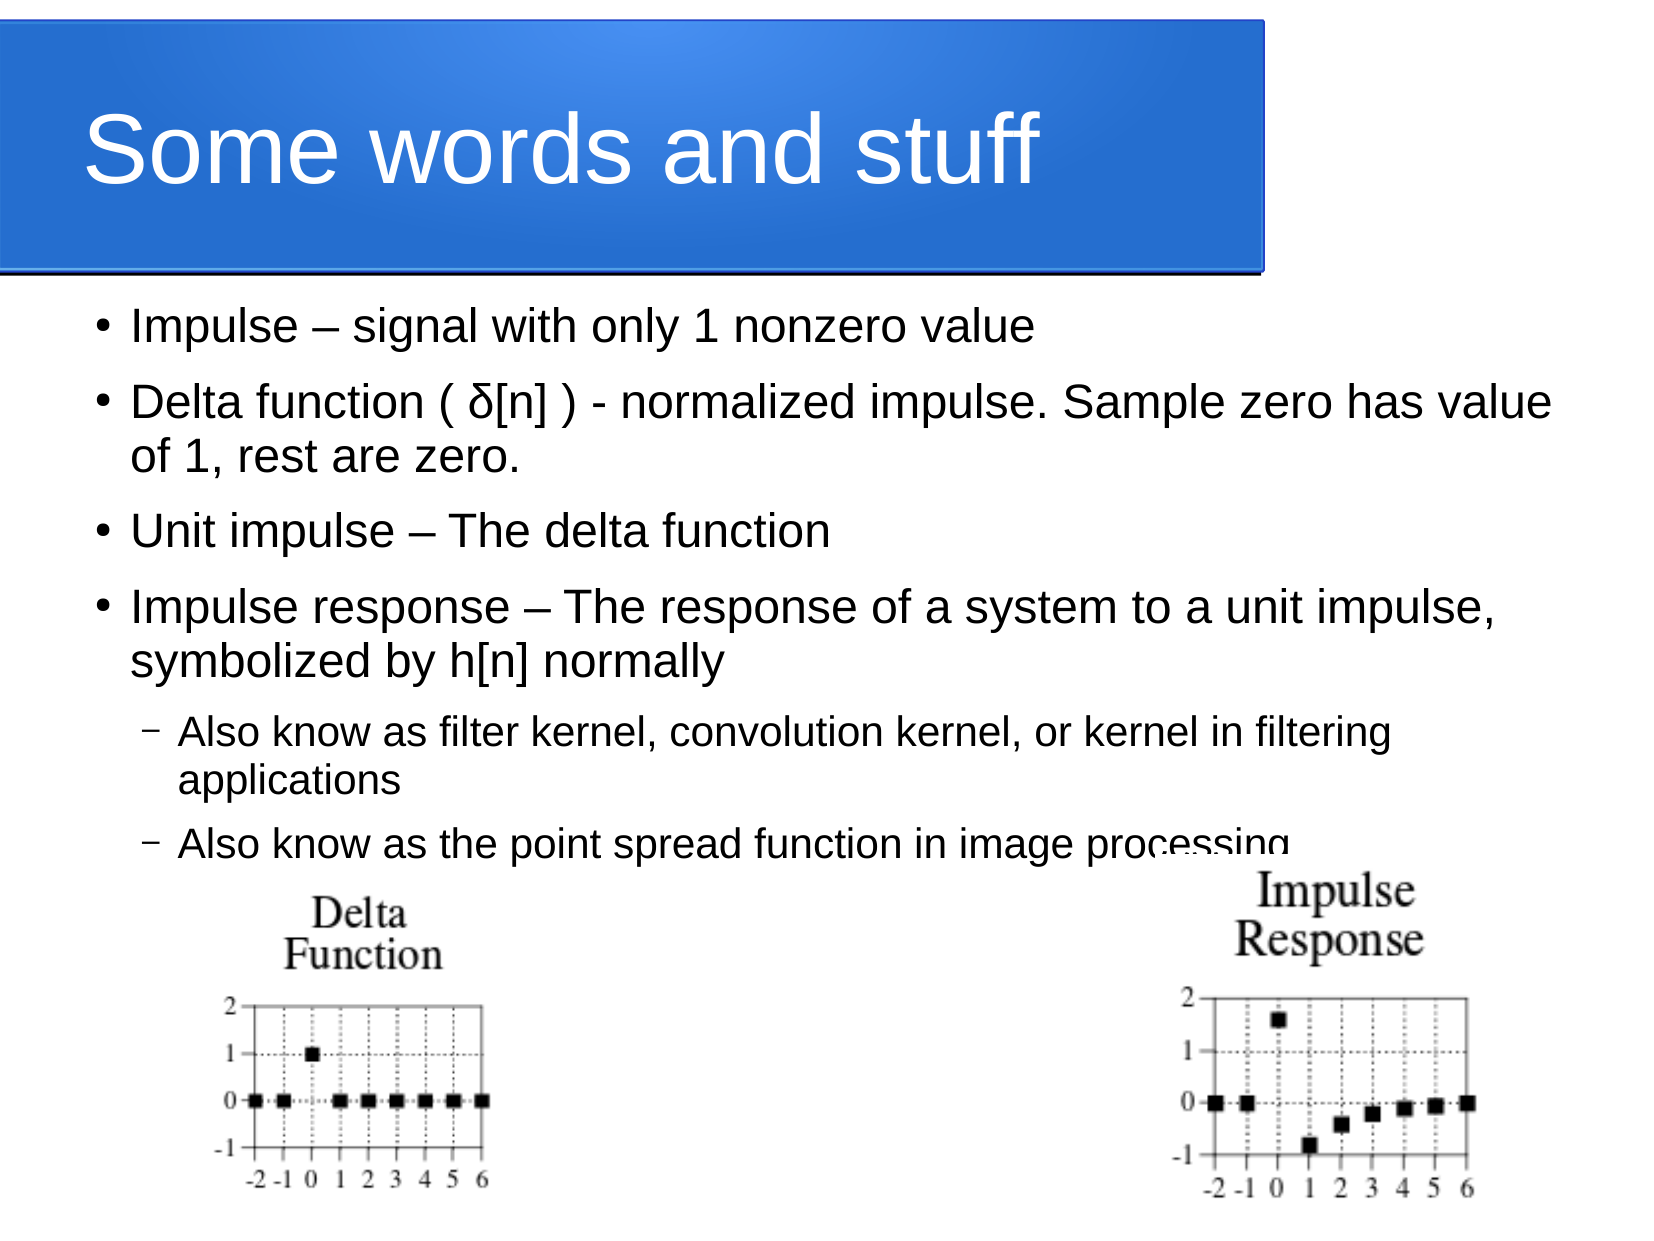

# Some words and stuff
Impulse – signal with only 1 nonzero value
Delta function ( δ[n] ) - normalized impulse. Sample zero has value of 1, rest are zero.
Unit impulse – The delta function
Impulse response – The response of a system to a unit impulse, symbolized by h[n] normally
Also know as filter kernel, convolution kernel, or kernel in filtering applications
Also know as the point spread function in image processing